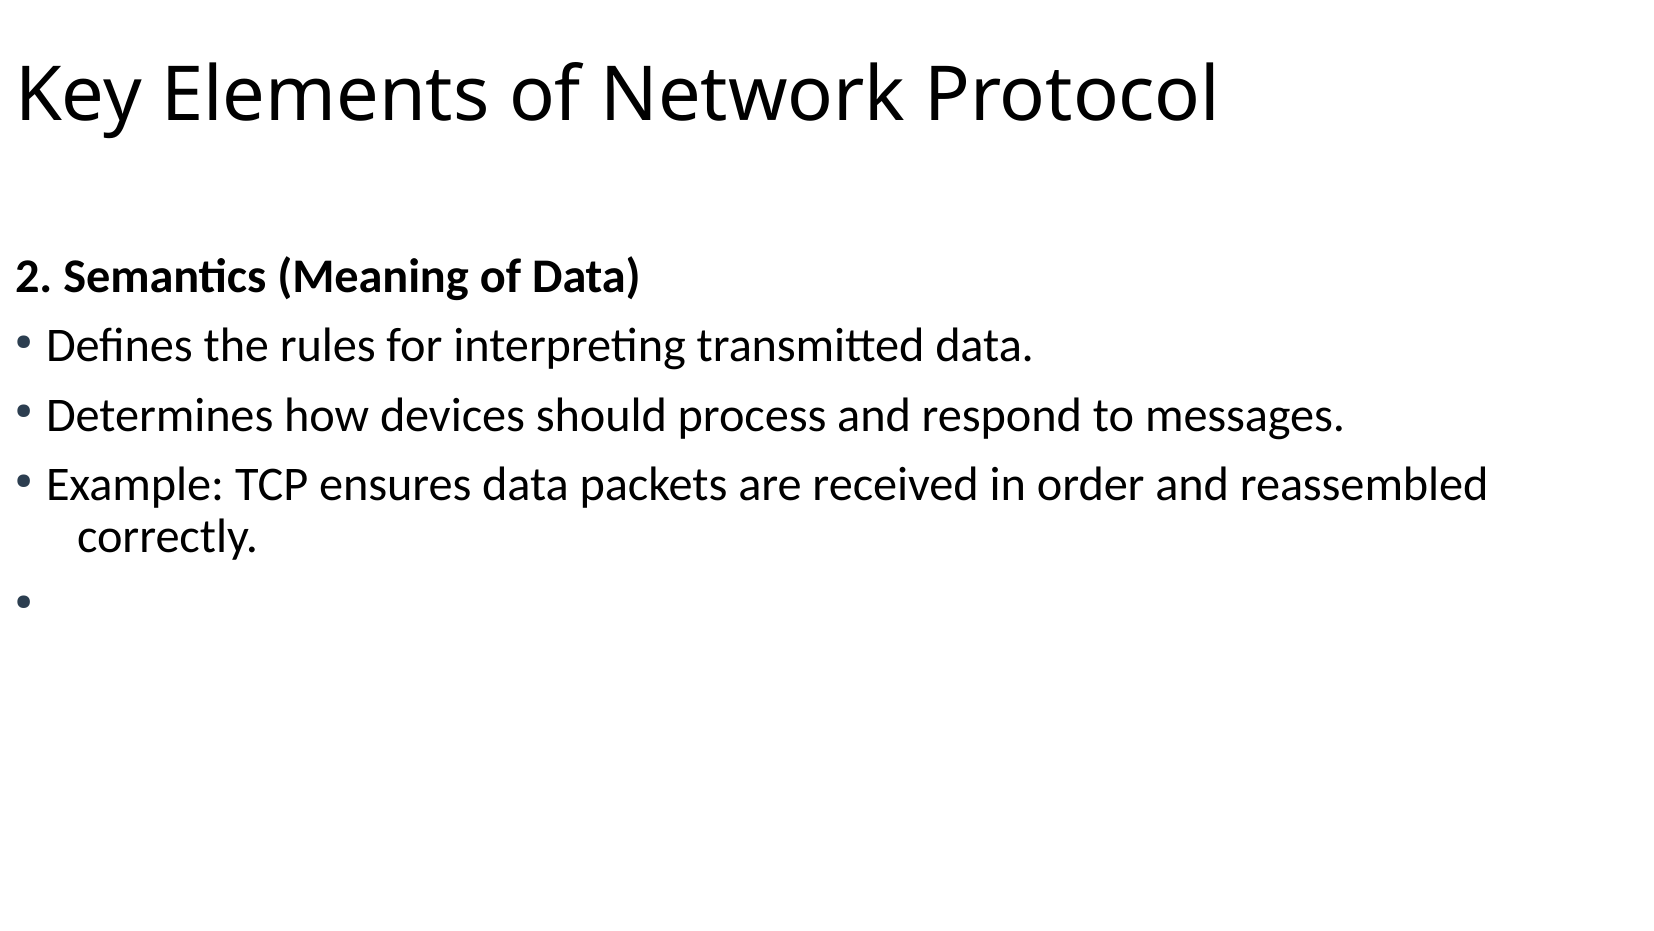

# Key Elements of Network Protocol
2. Semantics (Meaning of Data)
Defines the rules for interpreting transmitted data.
Determines how devices should process and respond to messages.
Example: TCP ensures data packets are received in order and reassembled correctly.